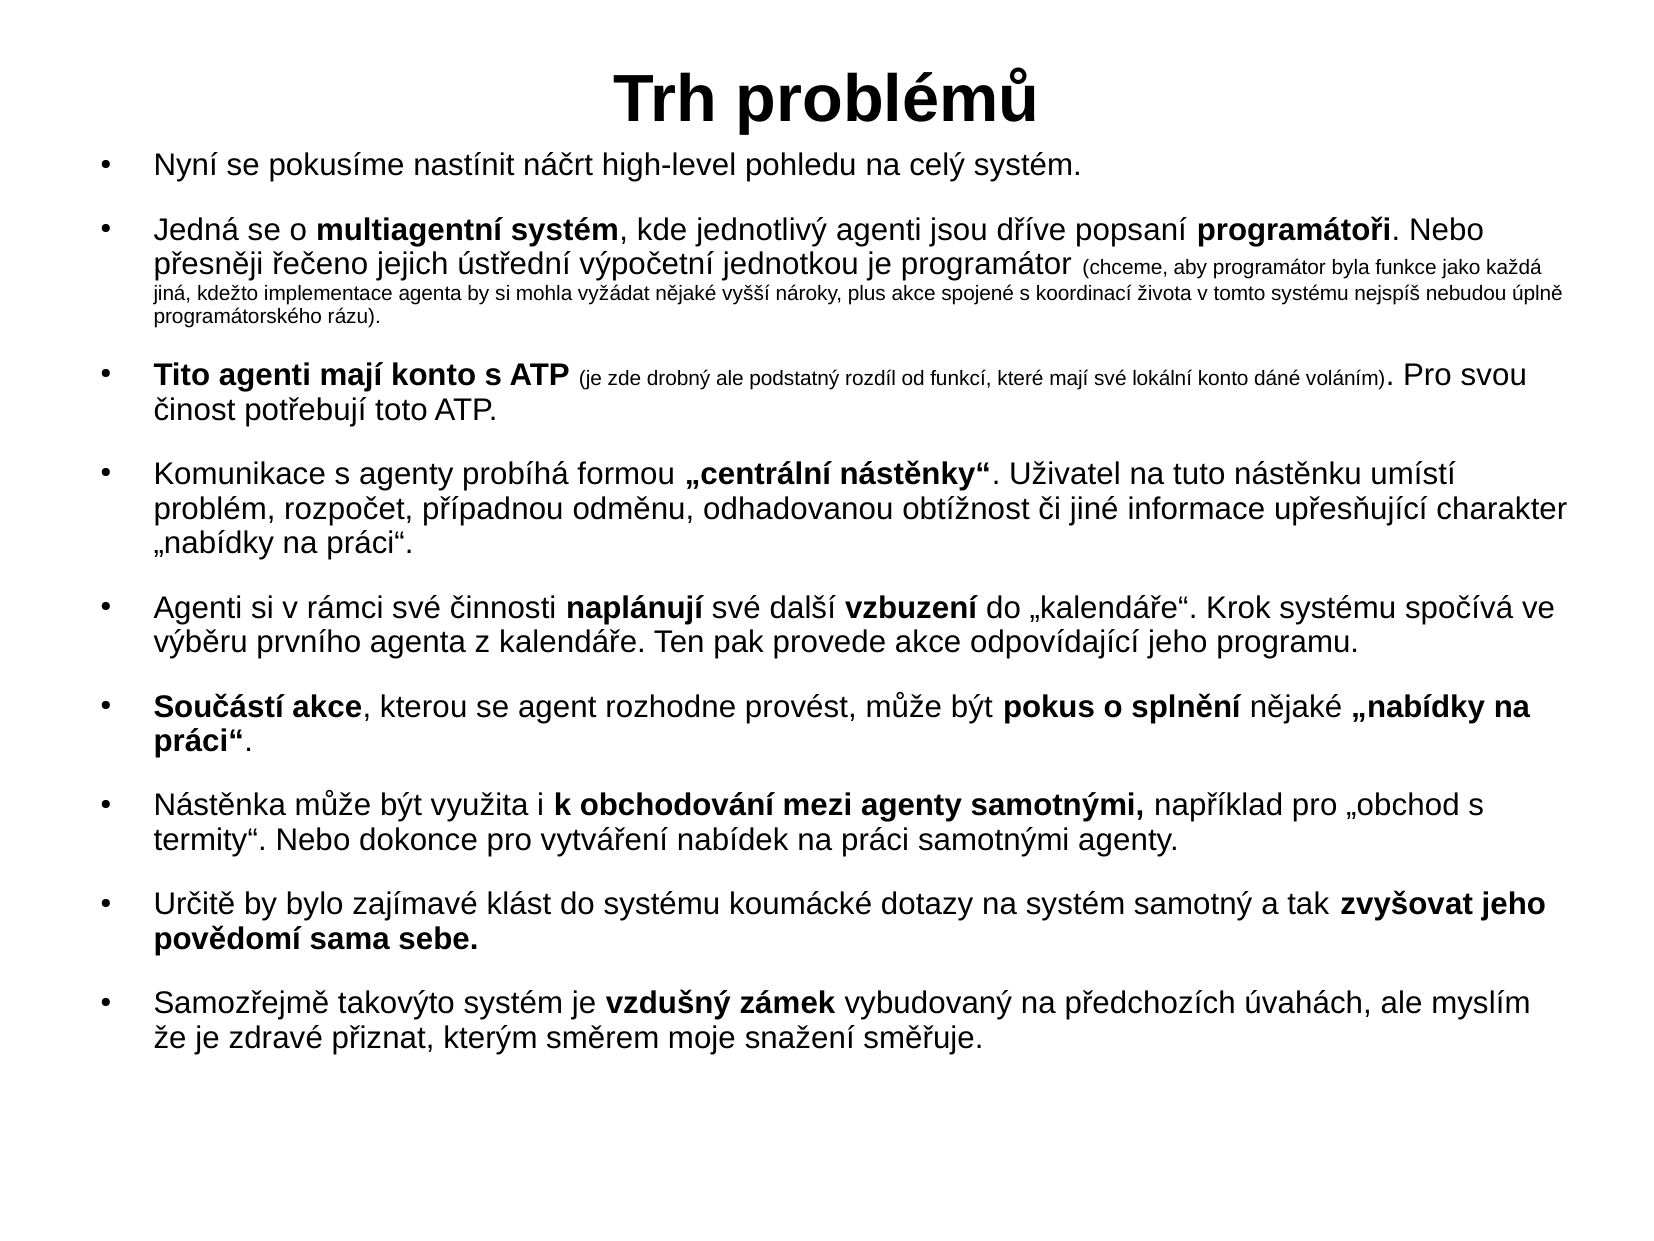

# Trh problémů
Nyní se pokusíme nastínit náčrt high-level pohledu na celý systém.
Jedná se o multiagentní systém, kde jednotlivý agenti jsou dříve popsaní programátoři. Nebo přesněji řečeno jejich ústřední výpočetní jednotkou je programátor (chceme, aby programátor byla funkce jako každá jiná, kdežto implementace agenta by si mohla vyžádat nějaké vyšší nároky, plus akce spojené s koordinací života v tomto systému nejspíš nebudou úplně programátorského rázu).
Tito agenti mají konto s ATP (je zde drobný ale podstatný rozdíl od funkcí, které mají své lokální konto dáné voláním). Pro svou činost potřebují toto ATP.
Komunikace s agenty probíhá formou „centrální nástěnky“. Uživatel na tuto nástěnku umístí problém, rozpočet, případnou odměnu, odhadovanou obtížnost či jiné informace upřesňující charakter „nabídky na práci“.
Agenti si v rámci své činnosti naplánují své další vzbuzení do „kalendáře“. Krok systému spočívá ve výběru prvního agenta z kalendáře. Ten pak provede akce odpovídající jeho programu.
Součástí akce, kterou se agent rozhodne provést, může být pokus o splnění nějaké „nabídky na práci“.
Nástěnka může být využita i k obchodování mezi agenty samotnými, například pro „obchod s termity“. Nebo dokonce pro vytváření nabídek na práci samotnými agenty.
Určitě by bylo zajímavé klást do systému koumácké dotazy na systém samotný a tak zvyšovat jeho povědomí sama sebe.
Samozřejmě takovýto systém je vzdušný zámek vybudovaný na předchozích úvahách, ale myslím že je zdravé přiznat, kterým směrem moje snažení směřuje.